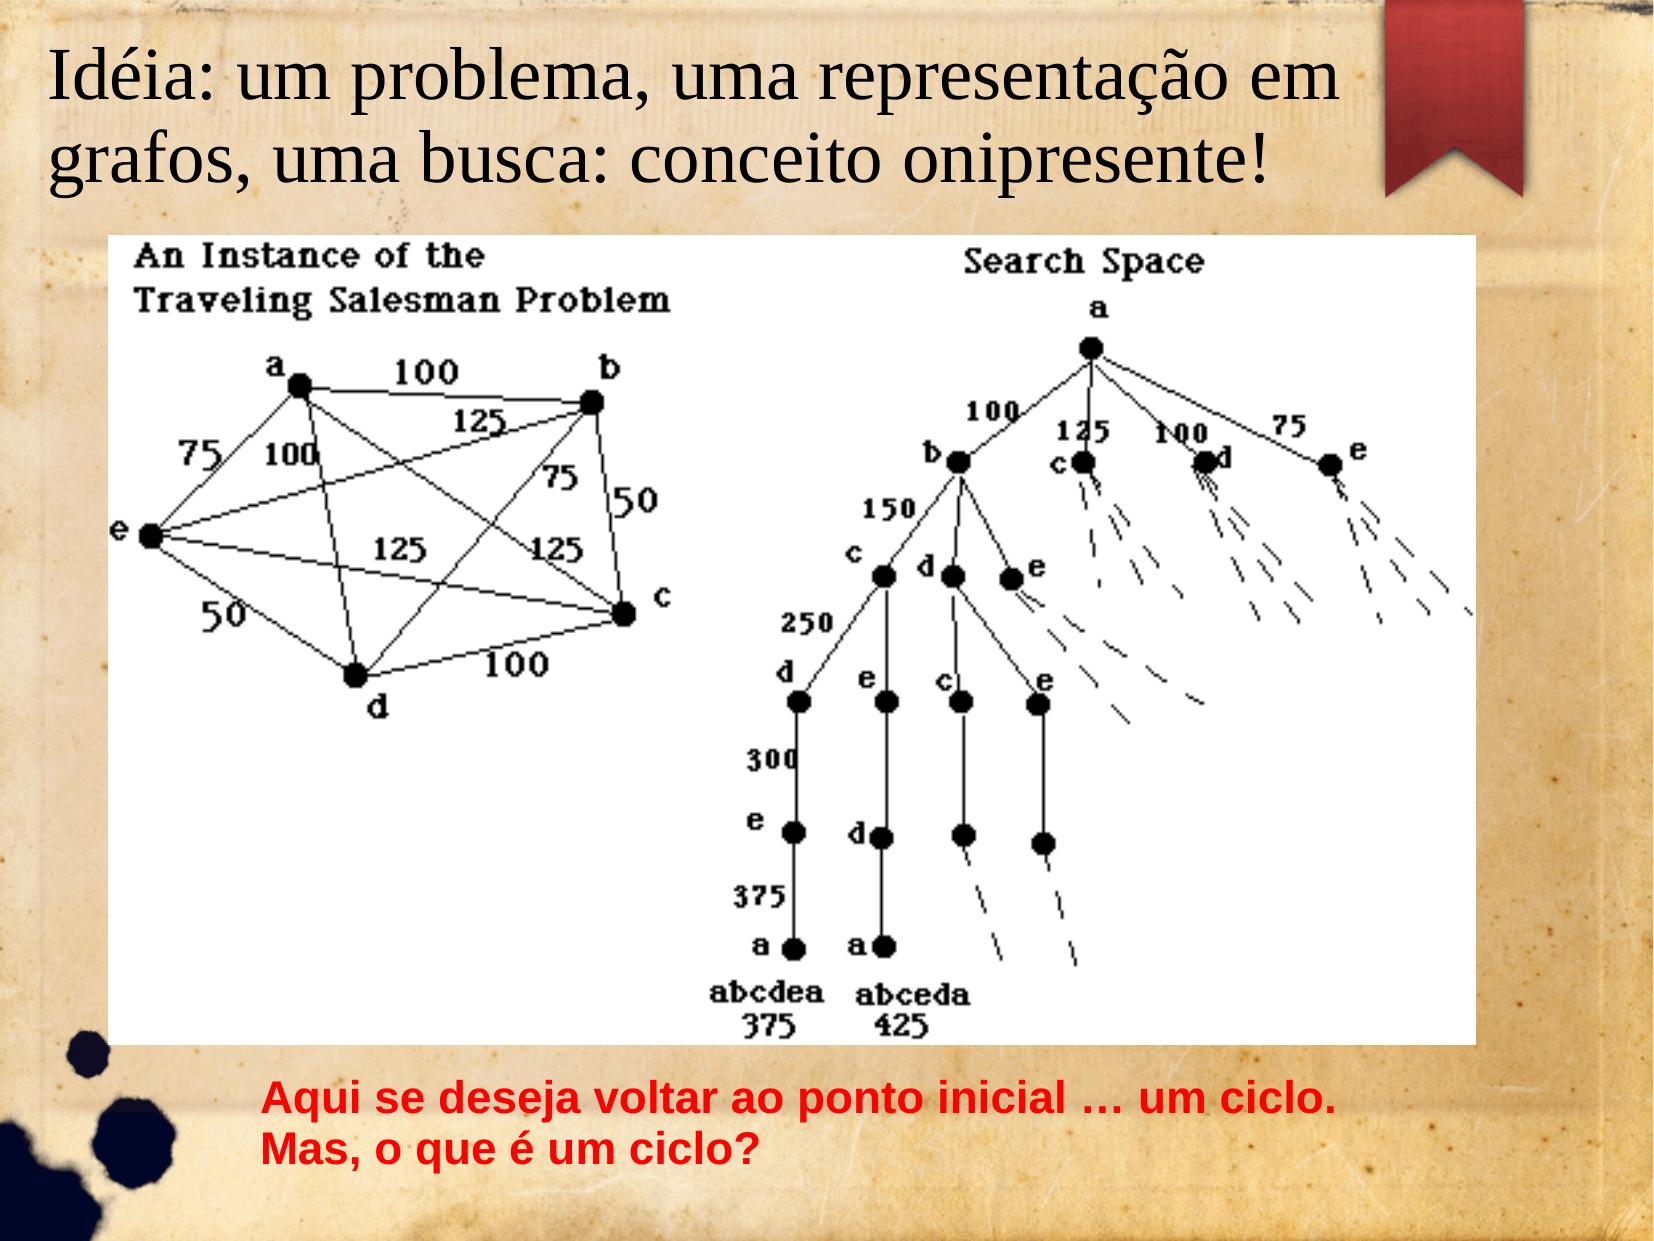

# Idéia: um problema, uma representação em grafos, uma busca: conceito onipresente!
Aqui se deseja voltar ao ponto inicial … um ciclo.
Mas, o que é um ciclo?